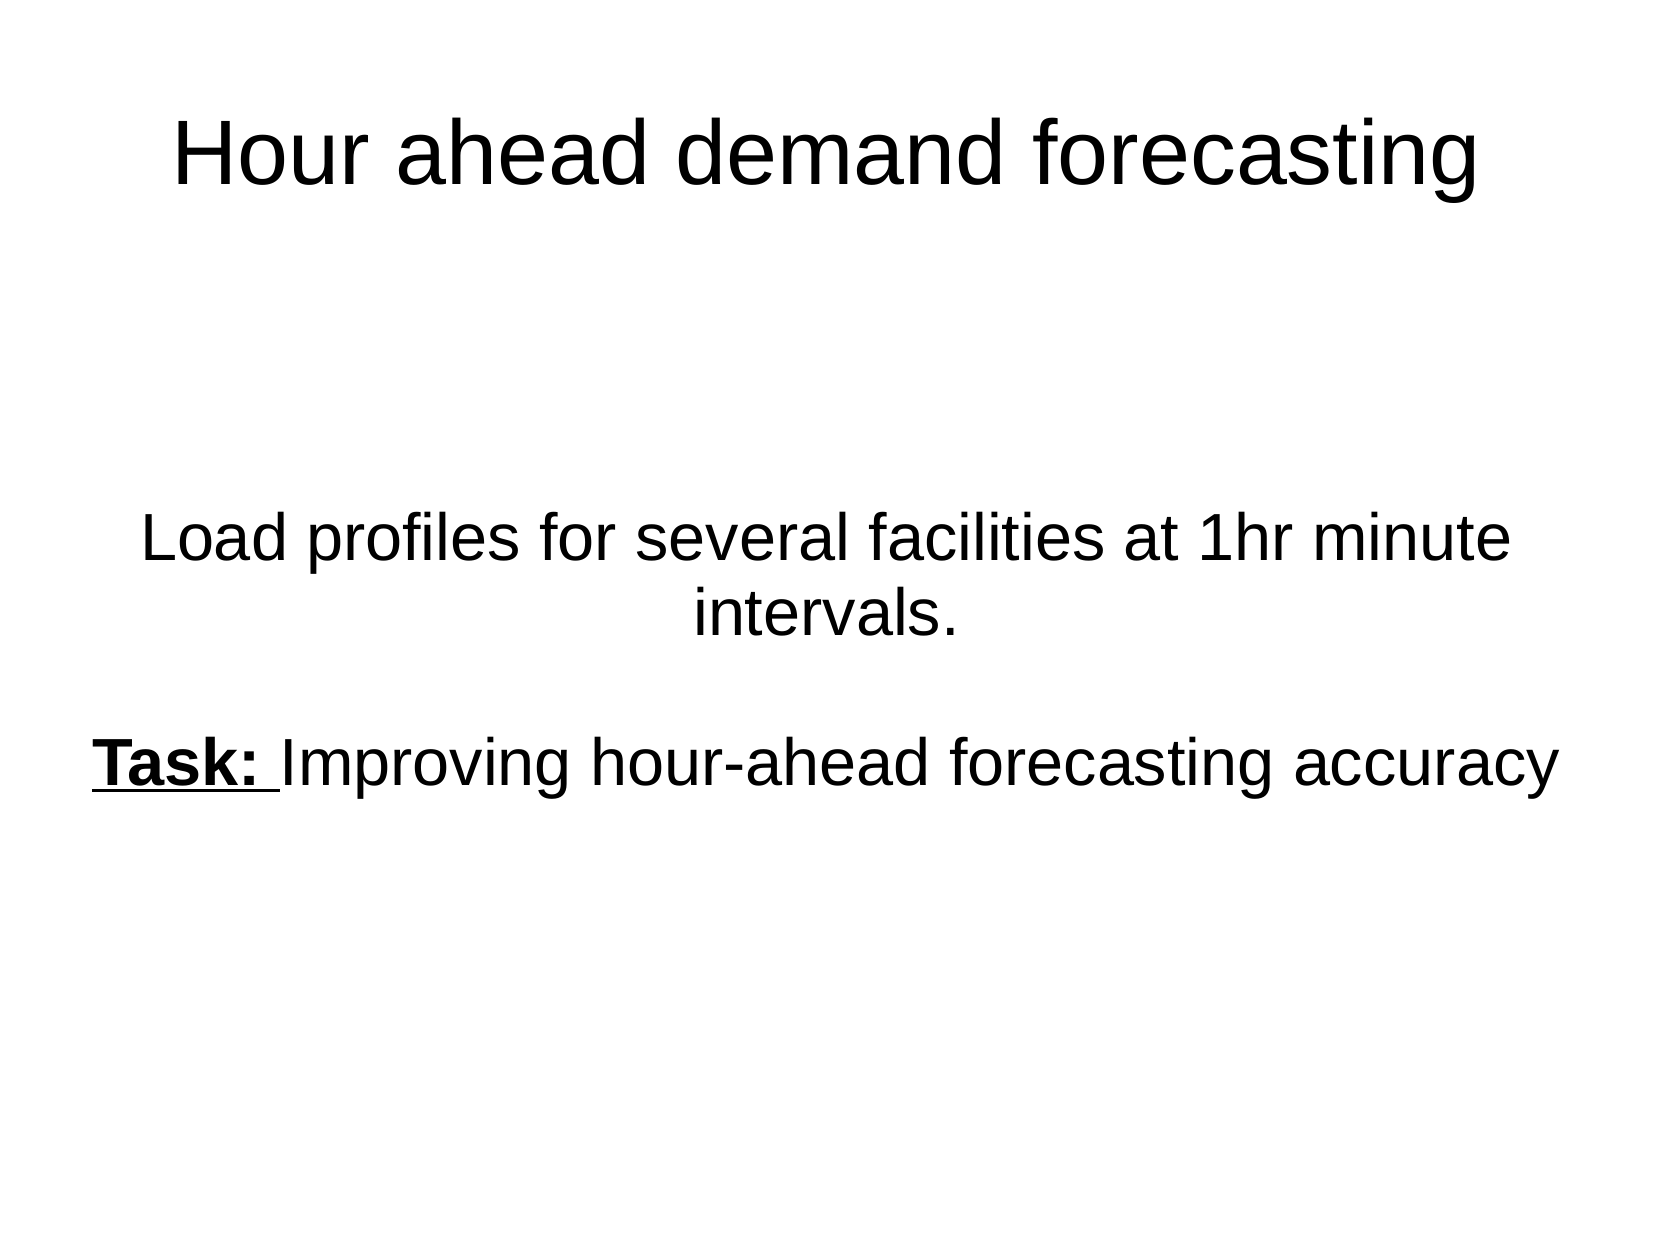

# Hour ahead demand forecasting
Load profiles for several facilities at 1hr minute intervals.
Task: Improving hour-ahead forecasting accuracy